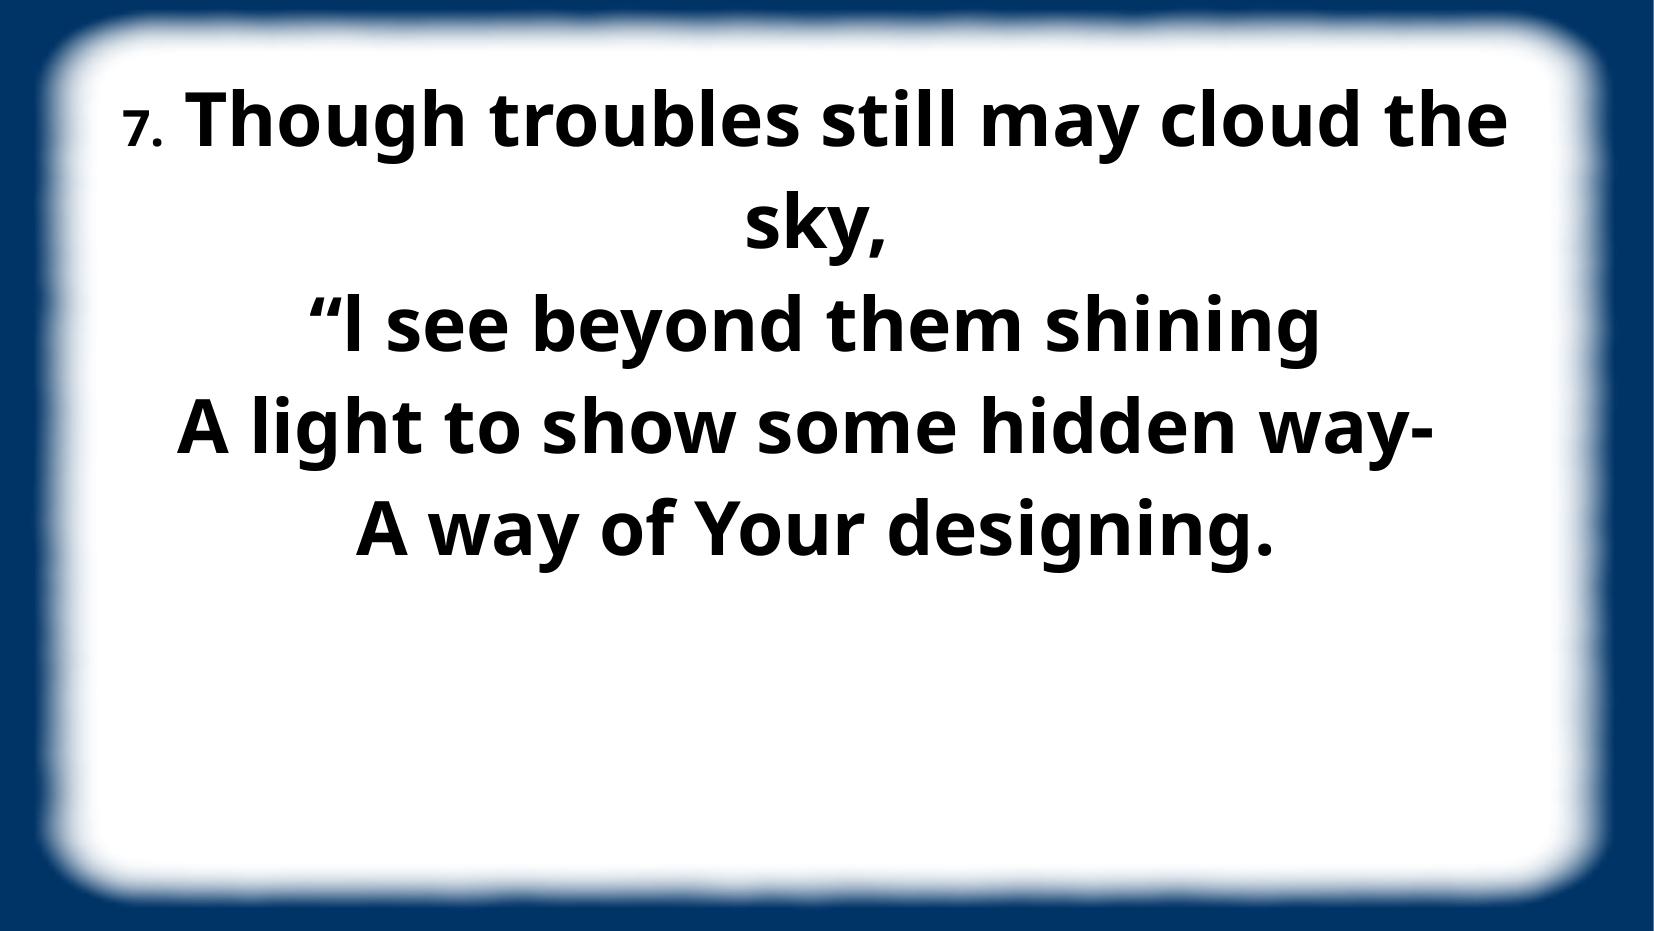

7. Though troubles still may cloud the sky,
“l see beyond them shining
A light to show some hidden way-
A way of Your designing.